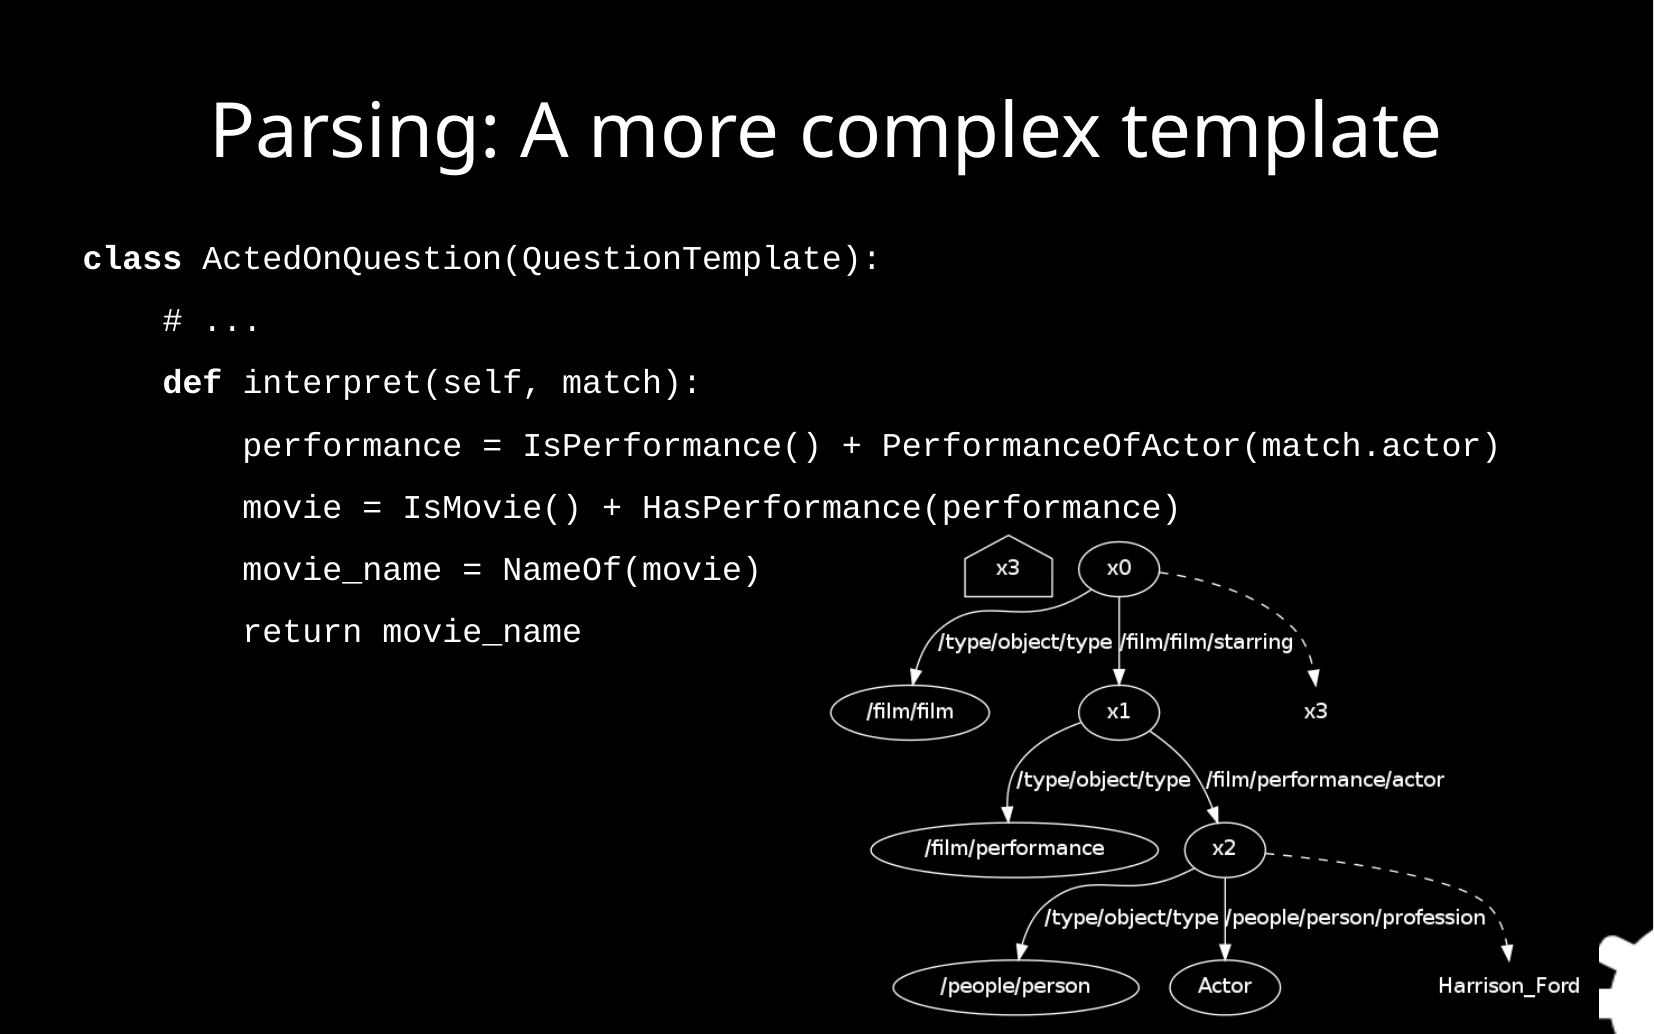

# Parsing: A more complex template
class ActedOnQuestion(QuestionTemplate):
 # ...
 def interpret(self, match):
 performance = IsPerformance() + PerformanceOfActor(match.actor)
 movie = IsMovie() + HasPerformance(performance)
 movie_name = NameOf(movie)
 return movie_name